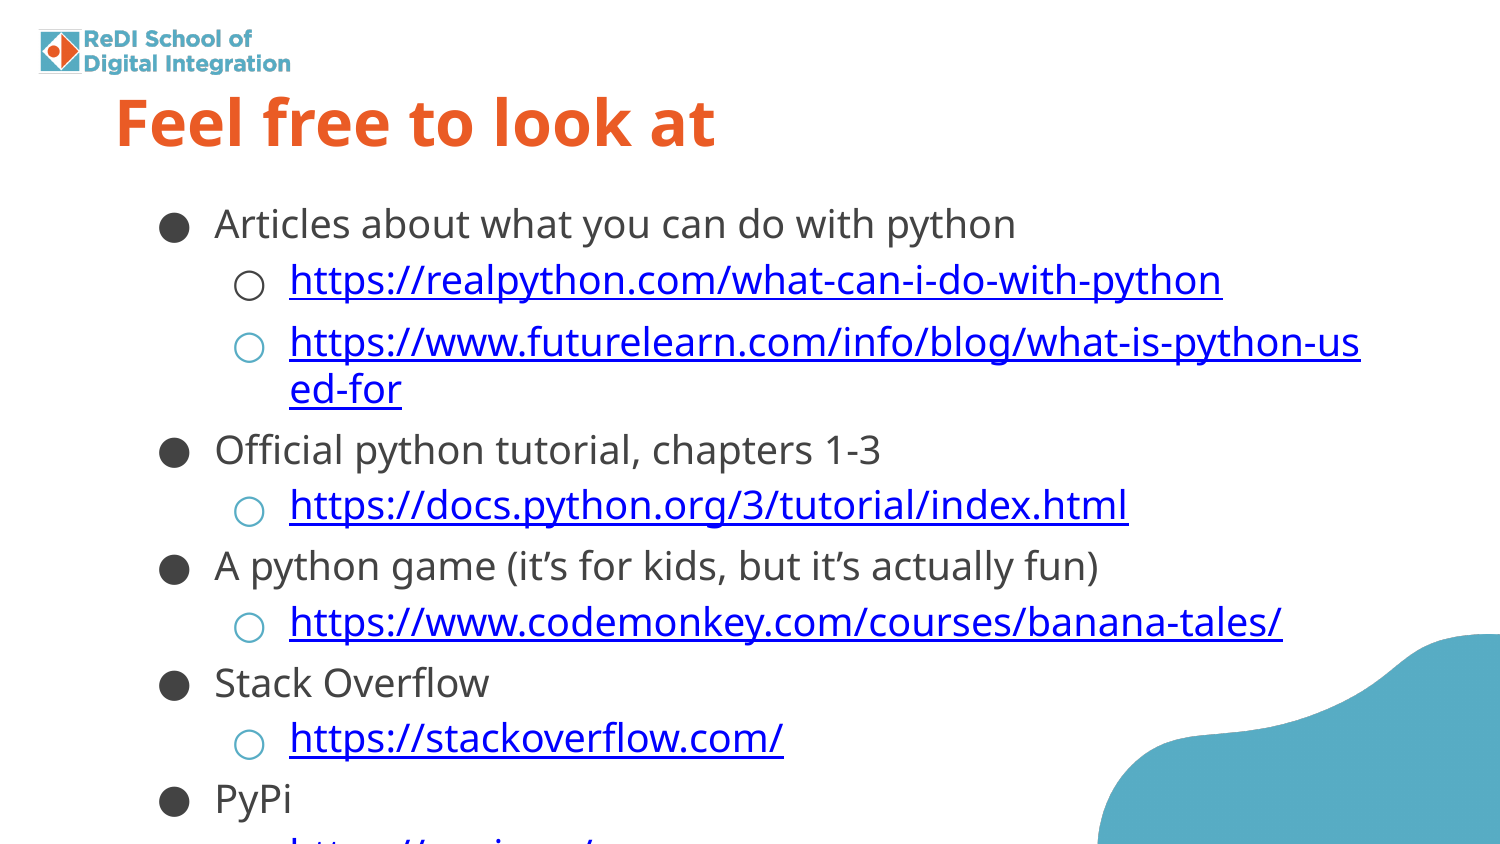

Feel free to look at
Articles about what you can do with python
https://realpython.com/what-can-i-do-with-python
https://www.futurelearn.com/info/blog/what-is-python-used-for
Official python tutorial, chapters 1-3
https://docs.python.org/3/tutorial/index.html
A python game (it’s for kids, but it’s actually fun)
https://www.codemonkey.com/courses/banana-tales/
Stack Overflow
https://stackoverflow.com/
PyPi
https://pypi.org/